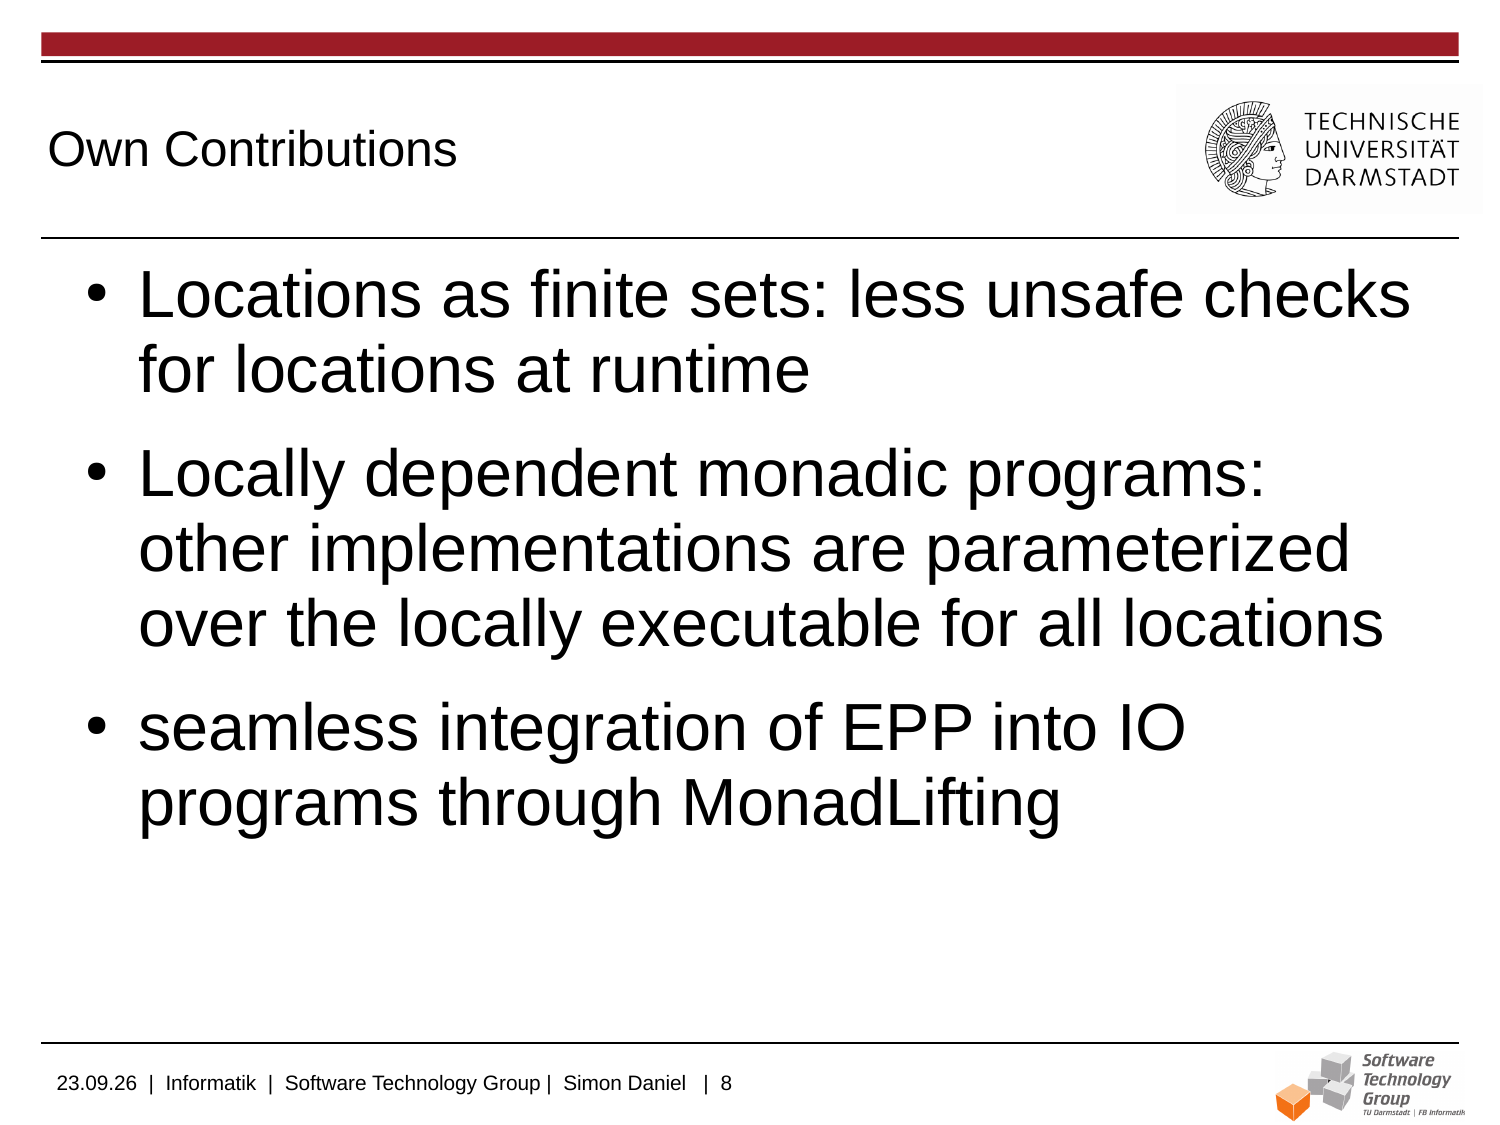

# Own Contributions
Locations as finite sets: less unsafe checks for locations at runtime
Locally dependent monadic programs: other implementations are parameterized over the locally executable for all locations
seamless integration of EPP into IO programs through MonadLifting